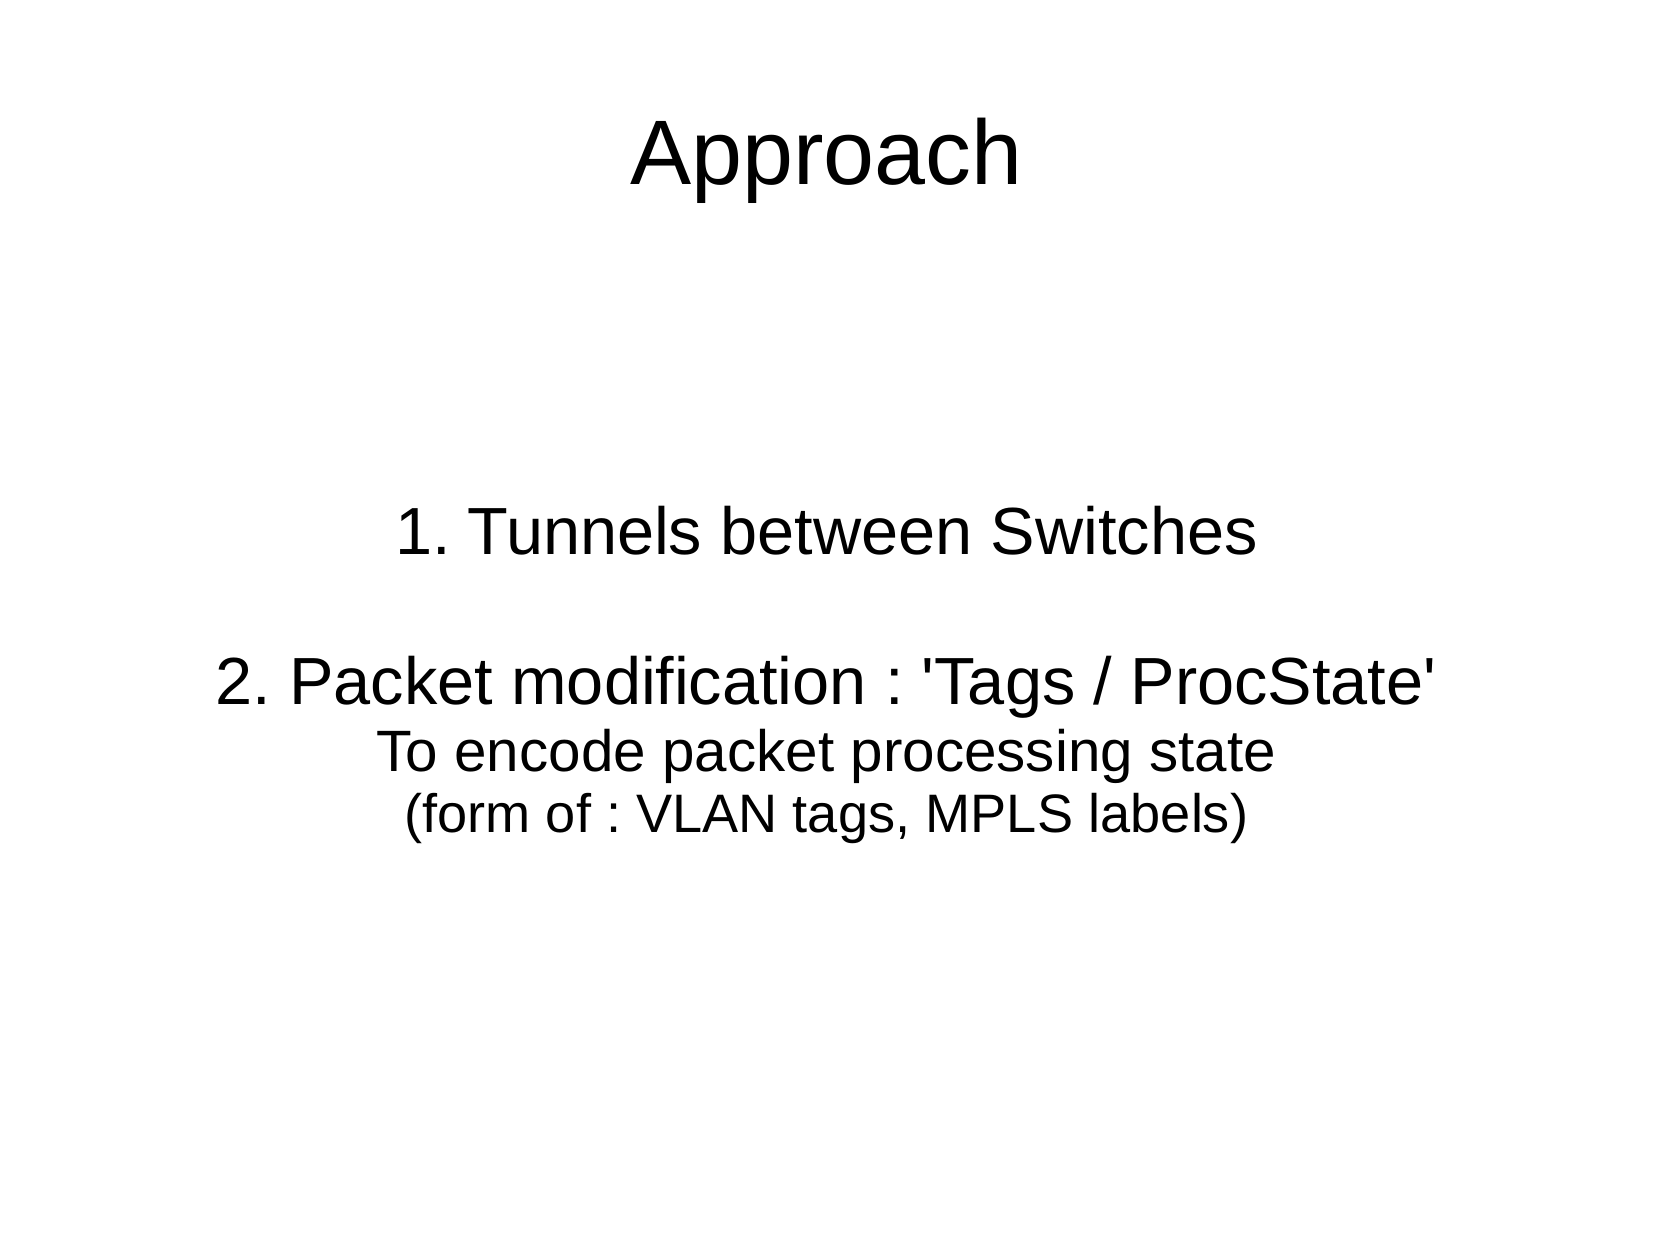

# Approach
1. Tunnels between Switches
2. Packet modification : 'Tags / ProcState'
To encode packet processing state
(form of : VLAN tags, MPLS labels)